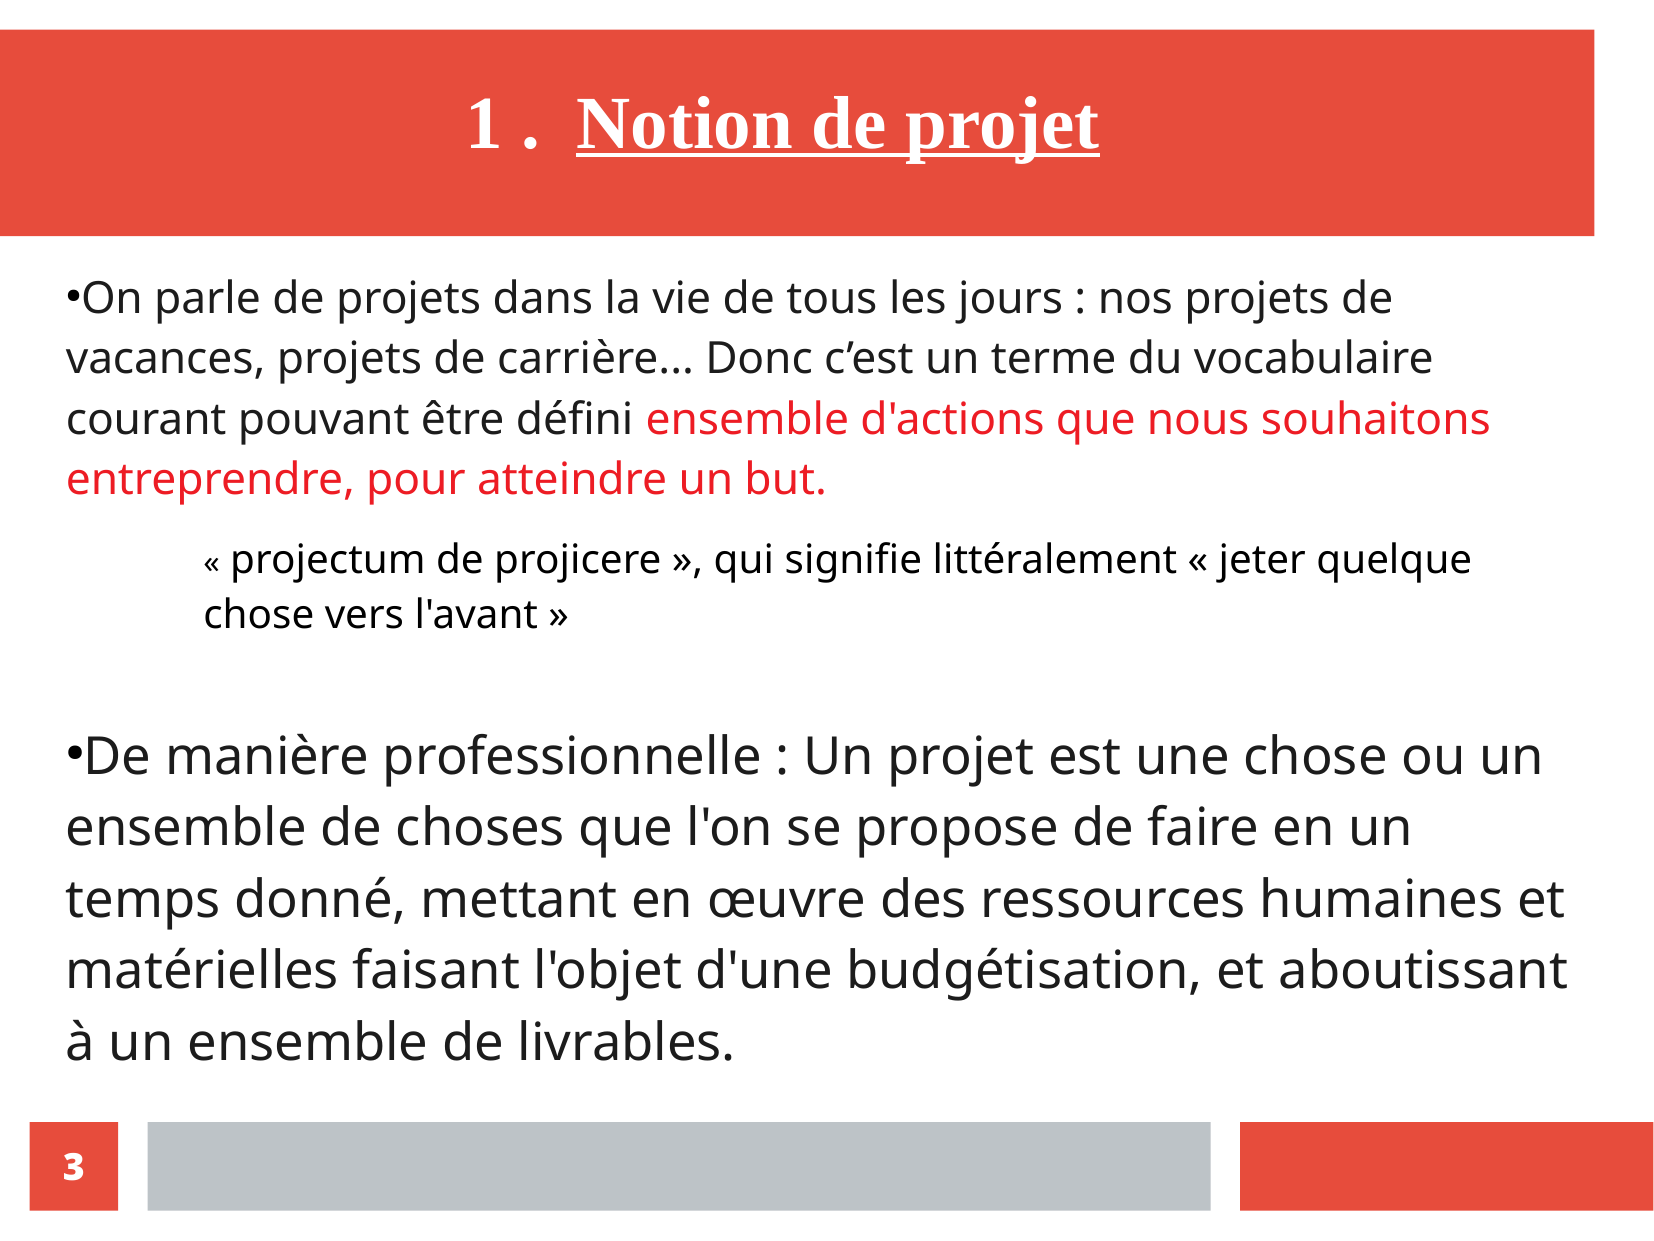

# 1 .	Notion de projet
On parle de projets dans la vie de tous les jours : nos projets de vacances, projets de carrière... Donc c’est un terme du vocabulaire courant pouvant être défini ensemble d'actions que nous souhaitons entreprendre, pour atteindre un but.
« projectum de projicere », qui signifie littéralement « jeter quelque chose vers l'avant »
De manière professionnelle : Un projet est une chose ou un ensemble de choses que l'on se propose de faire en un temps donné, mettant en œuvre des ressources humaines et matérielles faisant l'objet d'une budgétisation, et aboutissant à un ensemble de livrables.
3